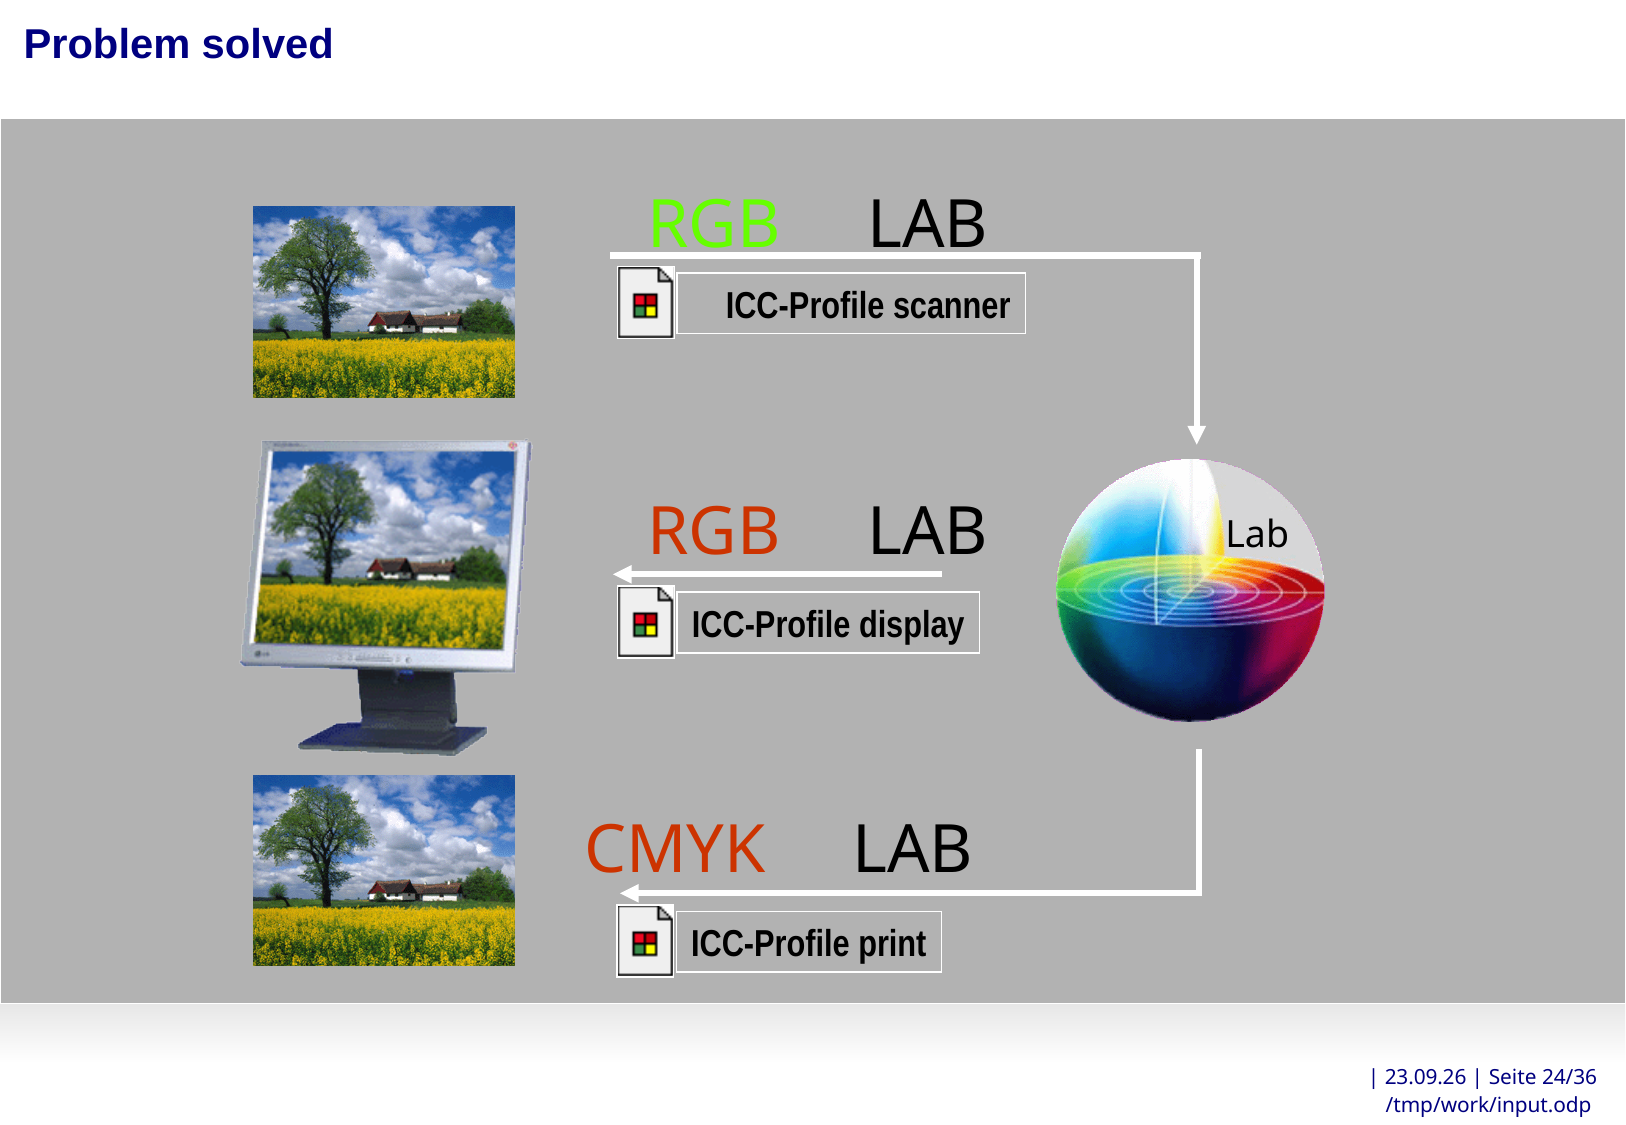

# Problem solved
RGB LAB
 ICC-Profile scanner
Lab
RGB LAB
ICC-Profile display
CMYK LAB
ICC-Profile print